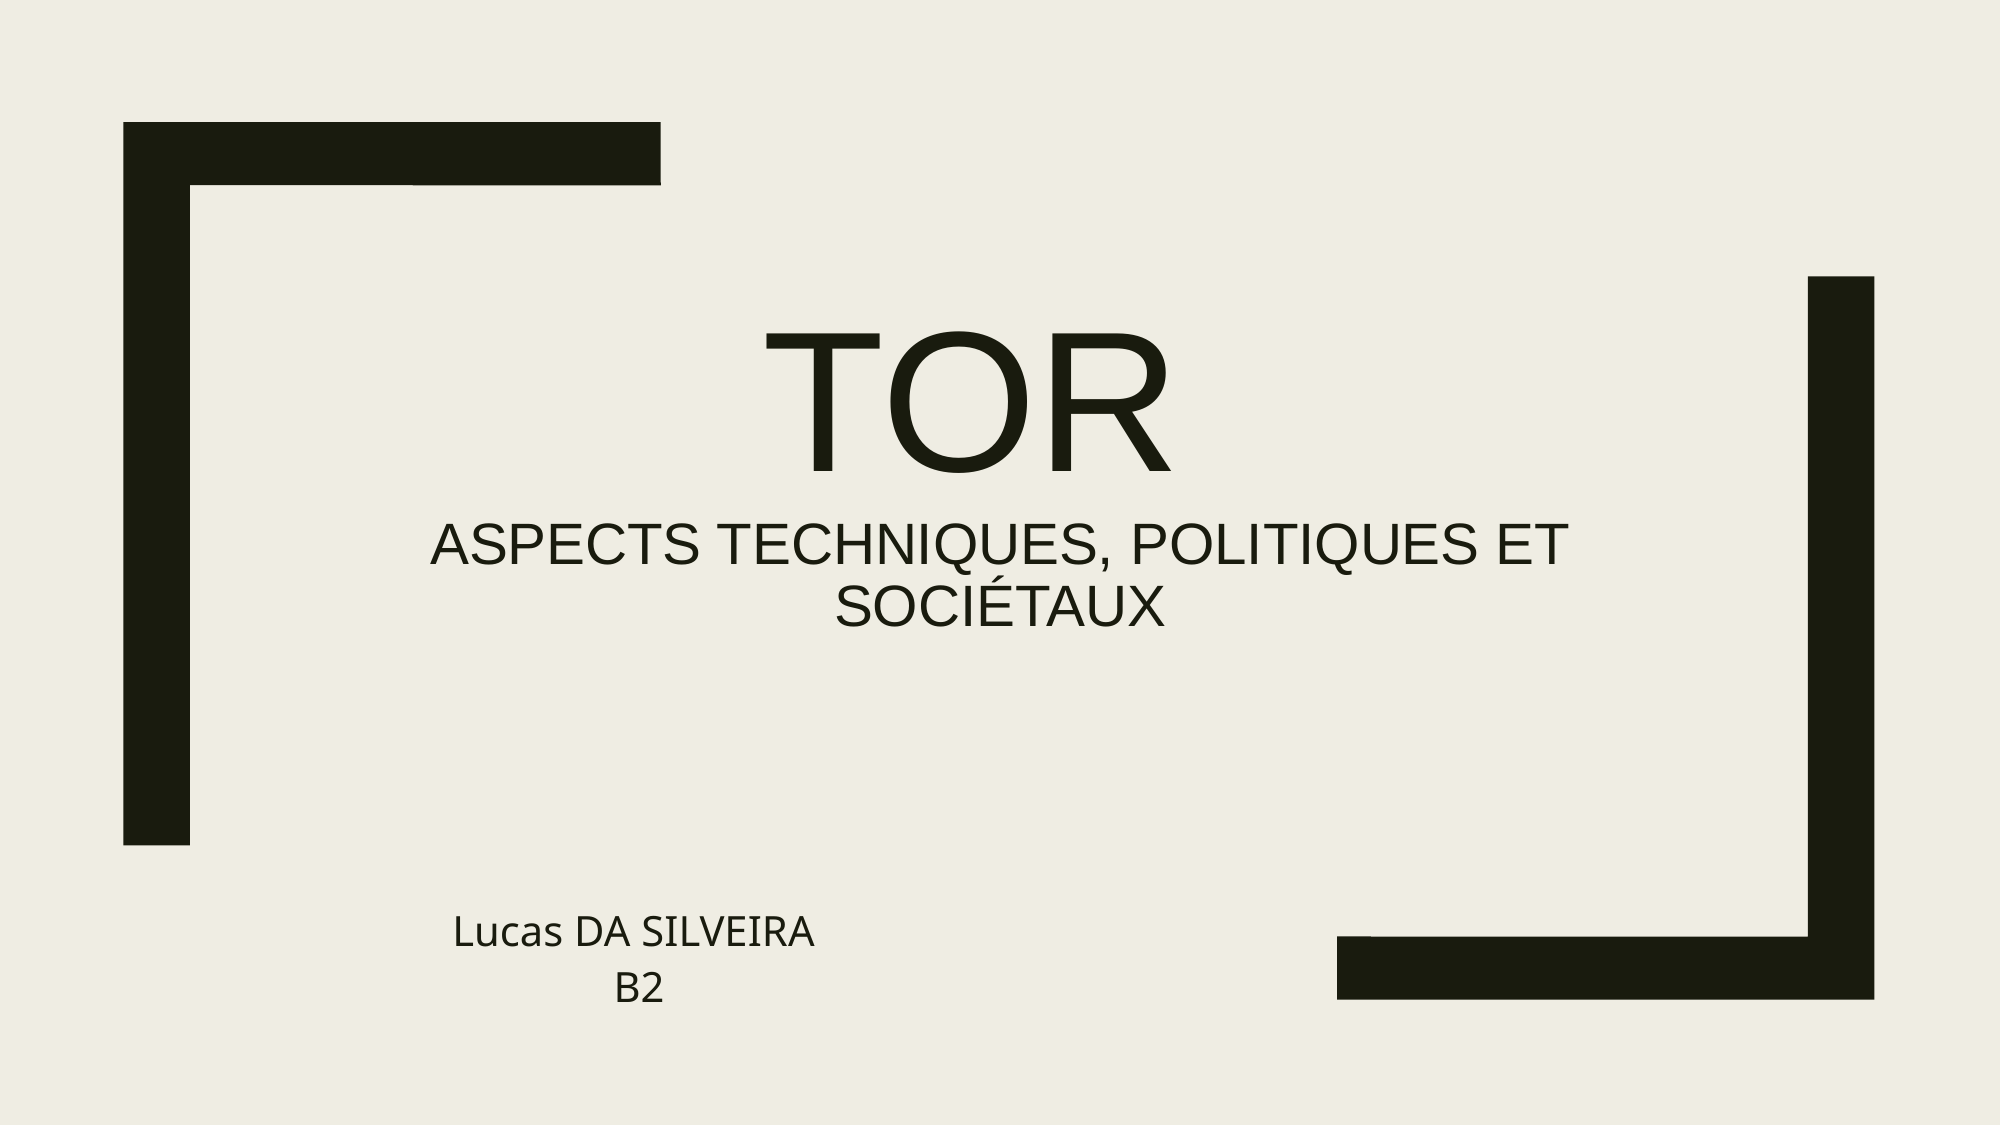

# TOR Aspects Techniques, politiques et sociétaux
Lucas DA SILVEIRA
B2